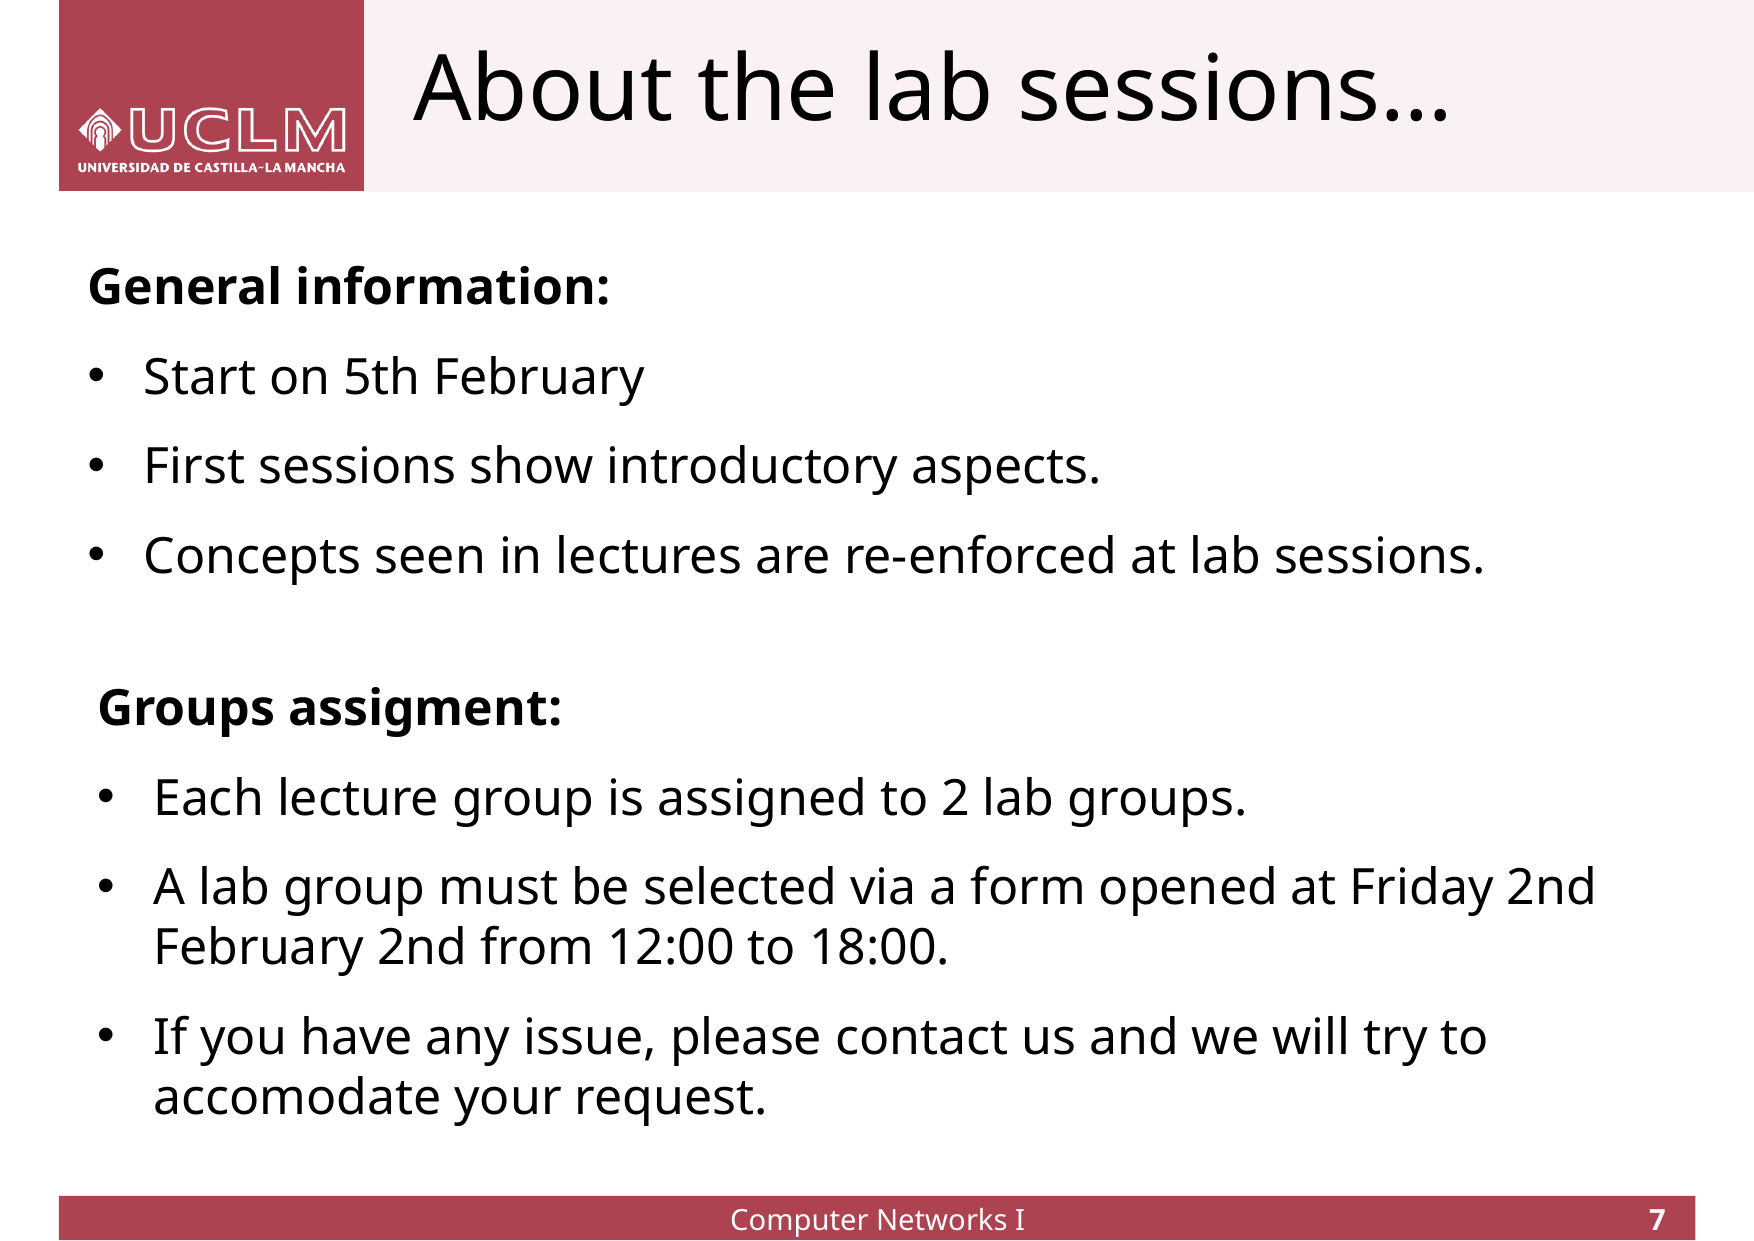

# About the lab sessions…
General information:
Start on 5th February
First sessions show introductory aspects.
Concepts seen in lectures are re-enforced at lab sessions.
Groups assigment:
Each lecture group is assigned to 2 lab groups.
A lab group must be selected via a form opened at Friday 2nd February 2nd from 12:00 to 18:00.
If you have any issue, please contact us and we will try to accomodate your request.
Computer Networks I